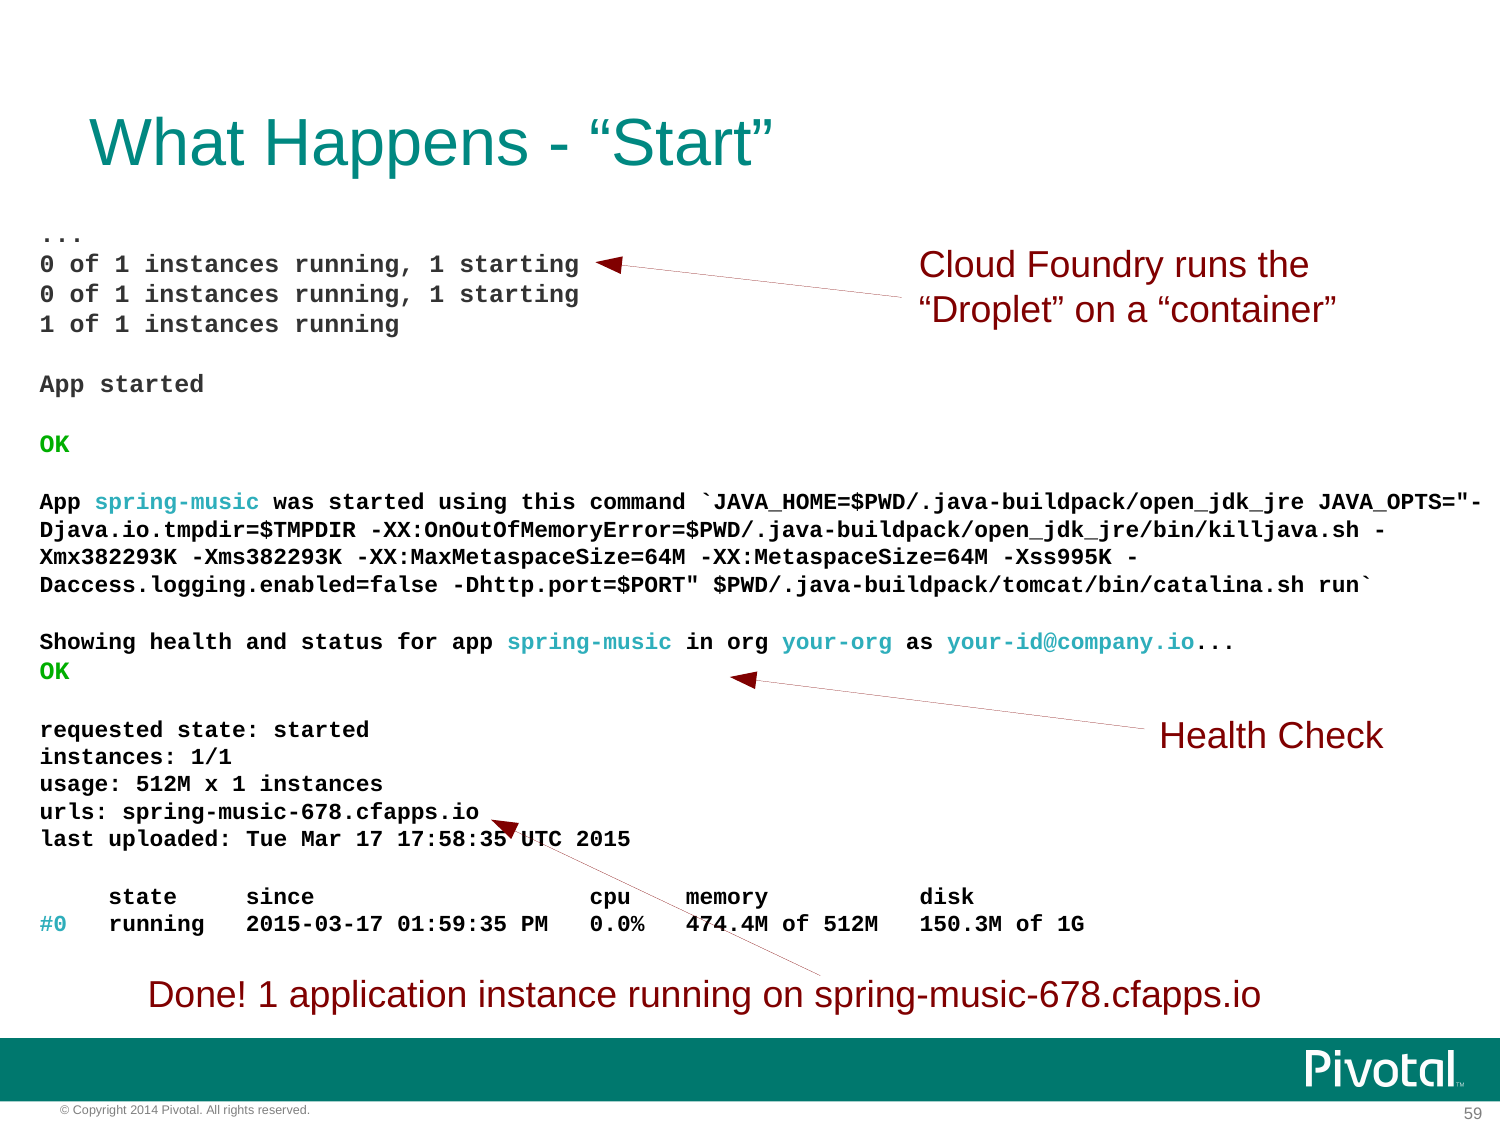

# What Happens - “Start”
...
0 of 1 instances running, 1 starting
0 of 1 instances running, 1 starting
1 of 1 instances running
App started
OK
App spring-music was started using this command `JAVA_HOME=$PWD/.java-buildpack/open_jdk_jre JAVA_OPTS="-Djava.io.tmpdir=$TMPDIR -XX:OnOutOfMemoryError=$PWD/.java-buildpack/open_jdk_jre/bin/killjava.sh -Xmx382293K -Xms382293K -XX:MaxMetaspaceSize=64M -XX:MetaspaceSize=64M -Xss995K -Daccess.logging.enabled=false -Dhttp.port=$PORT" $PWD/.java-buildpack/tomcat/bin/catalina.sh run`
Showing health and status for app spring-music in org your-org as your-id@company.io...
OK
requested state: started
instances: 1/1
usage: 512M x 1 instances
urls: spring-music-678.cfapps.io
last uploaded: Tue Mar 17 17:58:35 UTC 2015
 state since cpu memory disk
#0 running 2015-03-17 01:59:35 PM 0.0% 474.4M of 512M 150.3M of 1G
Cloud Foundry runs the “Droplet” on a “container”
Health Check
Done! 1 application instance running on spring-music-678.cfapps.io